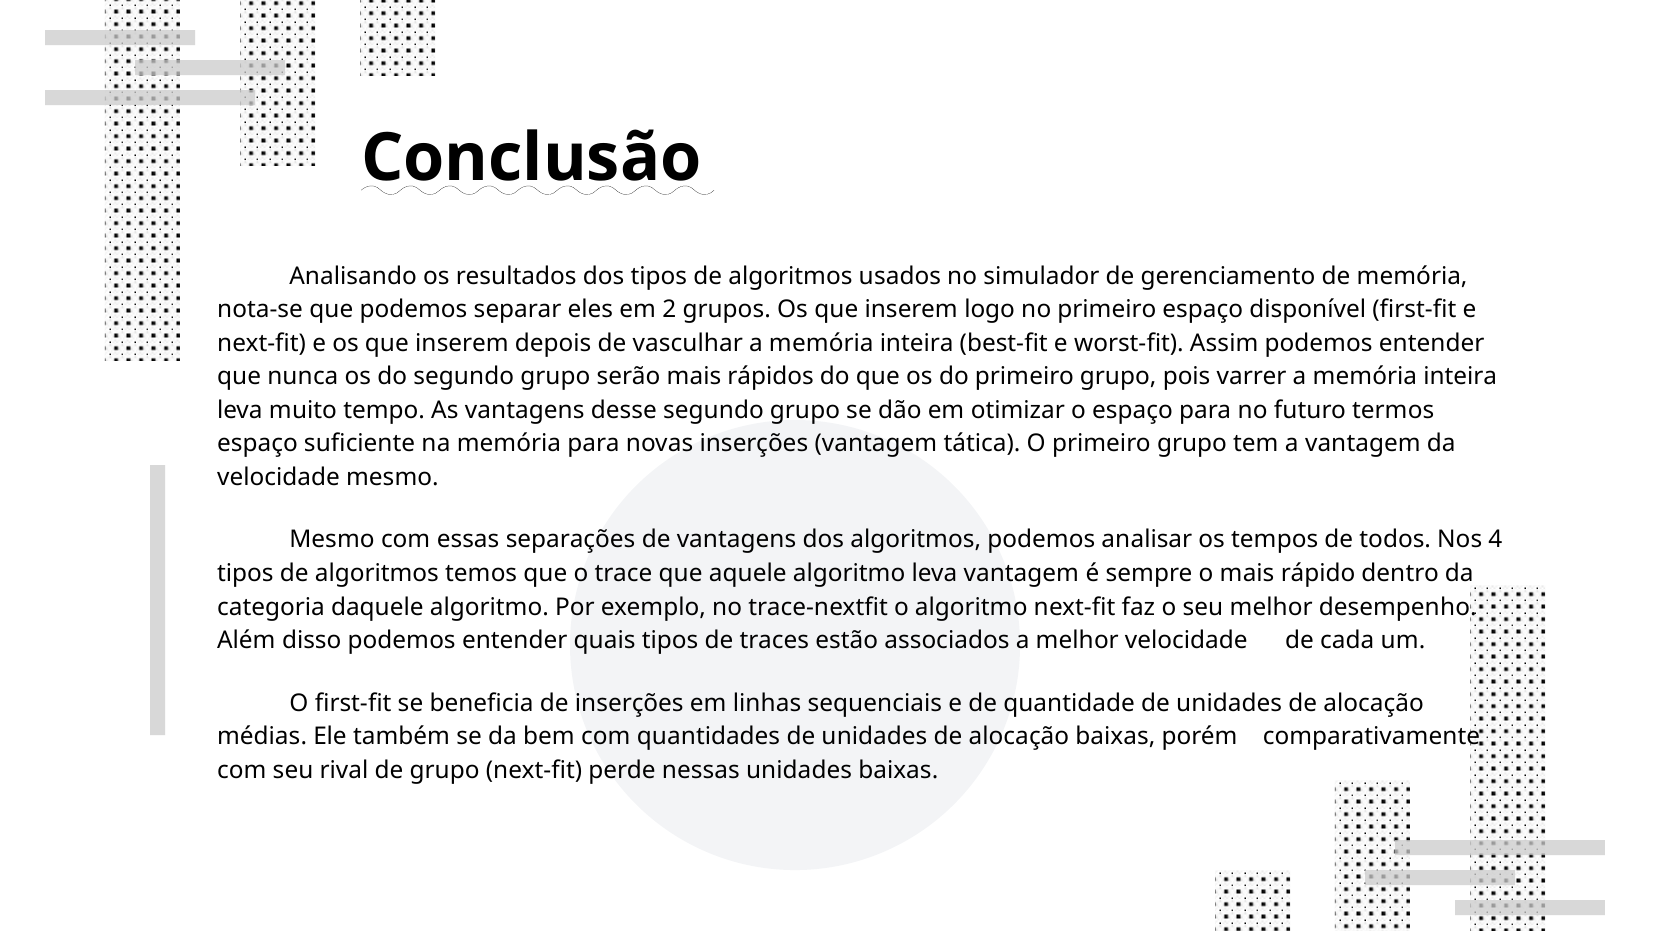

# Conclusão
 	Analisando os resultados dos tipos de algoritmos usados no simulador de gerenciamento de memória, nota-se que podemos separar eles em 2 grupos. Os que inserem logo no primeiro espaço disponível (first-fit e next-fit) e os que inserem depois de vasculhar a memória inteira (best-fit e worst-fit). Assim podemos entender que nunca os do segundo grupo serão mais rápidos do que os do primeiro grupo, pois varrer a memória inteira leva muito tempo. As vantagens desse segundo grupo se dão em otimizar o espaço para no futuro termos espaço suficiente na memória para novas inserções (vantagem tática). O primeiro grupo tem a vantagem da velocidade mesmo.
 	Mesmo com essas separações de vantagens dos algoritmos, podemos analisar os tempos de todos. Nos 4 tipos de algoritmos temos que o trace que aquele algoritmo leva vantagem é sempre o mais rápido dentro da categoria daquele algoritmo. Por exemplo, no trace-nextfit o algoritmo next-fit faz o seu melhor desempenho. Além disso podemos entender quais tipos de traces estão associados a melhor velocidade de cada um.
 	O first-fit se beneficia de inserções em linhas sequenciais e de quantidade de unidades de alocação médias. Ele também se da bem com quantidades de unidades de alocação baixas, porém comparativamente com seu rival de grupo (next-fit) perde nessas unidades baixas.